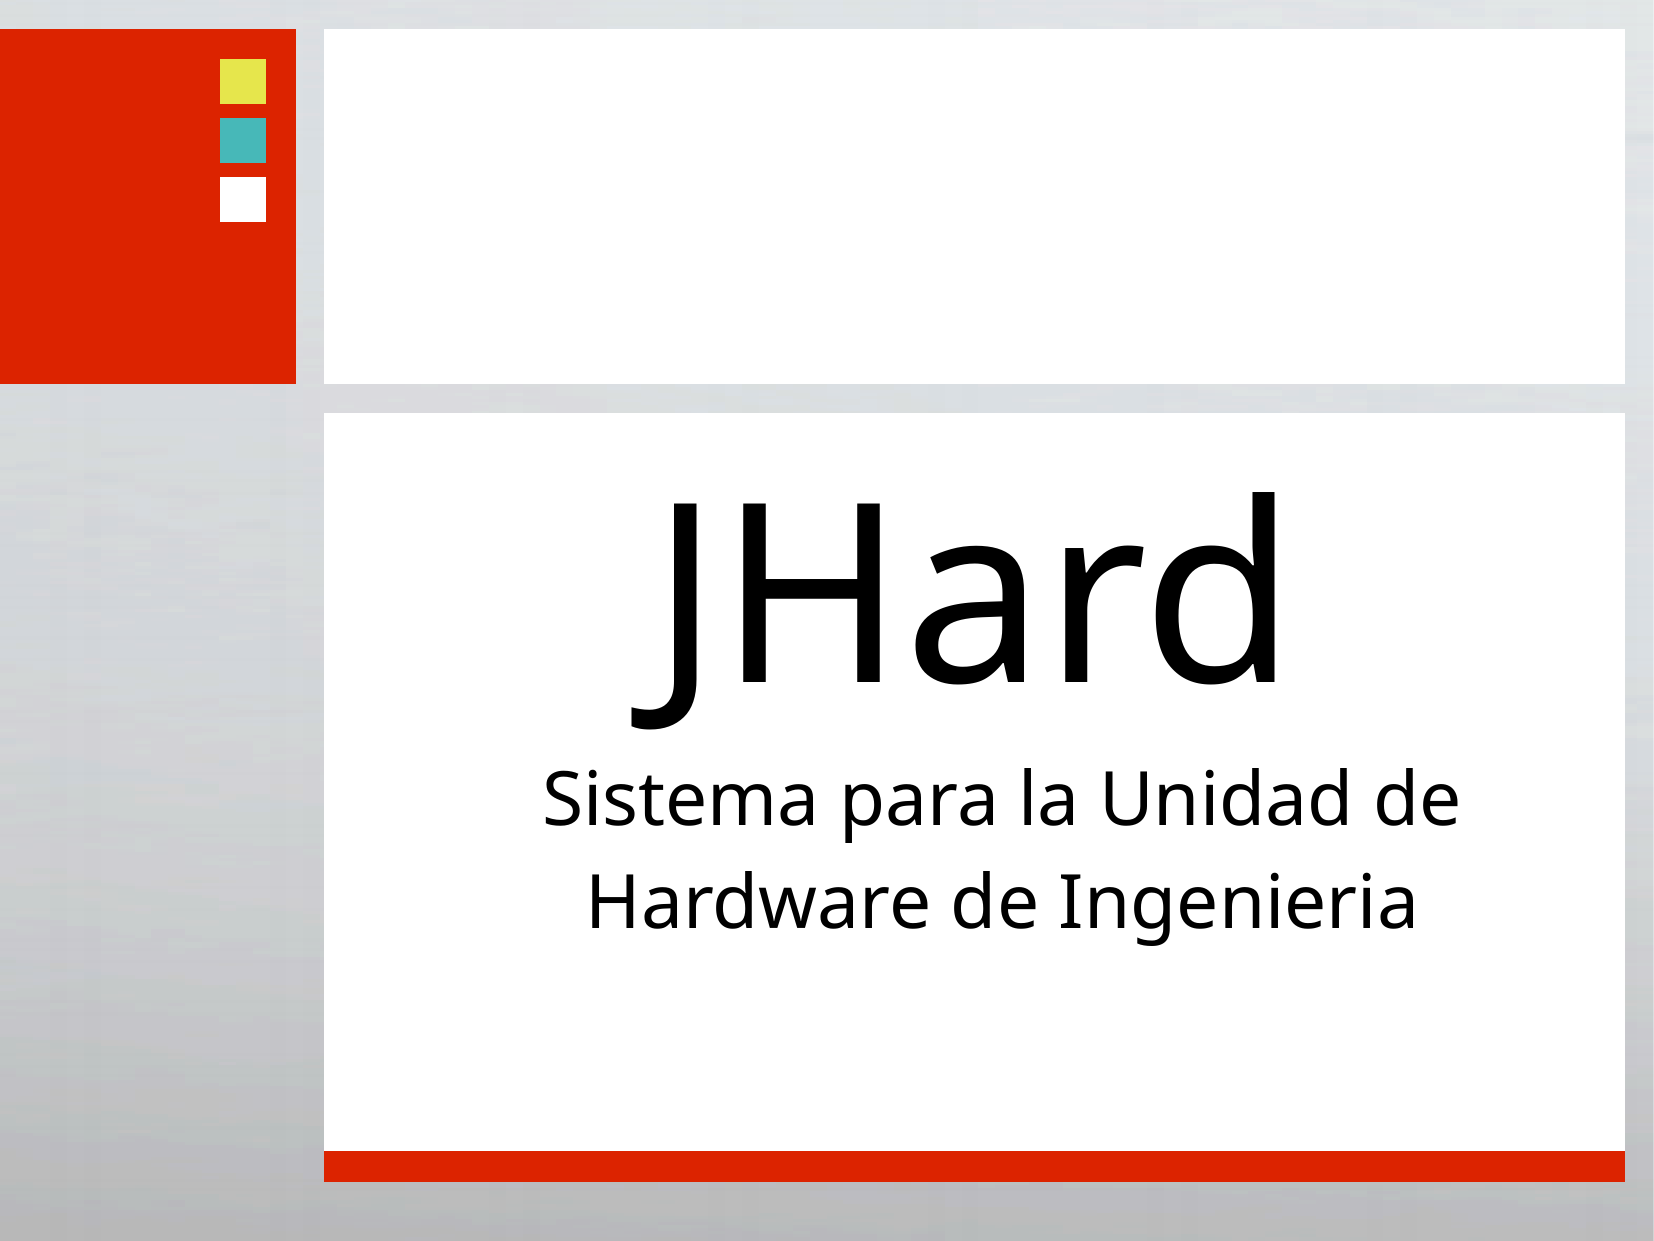

JHard
Sistema para la Unidad de Hardware de Ingenieria